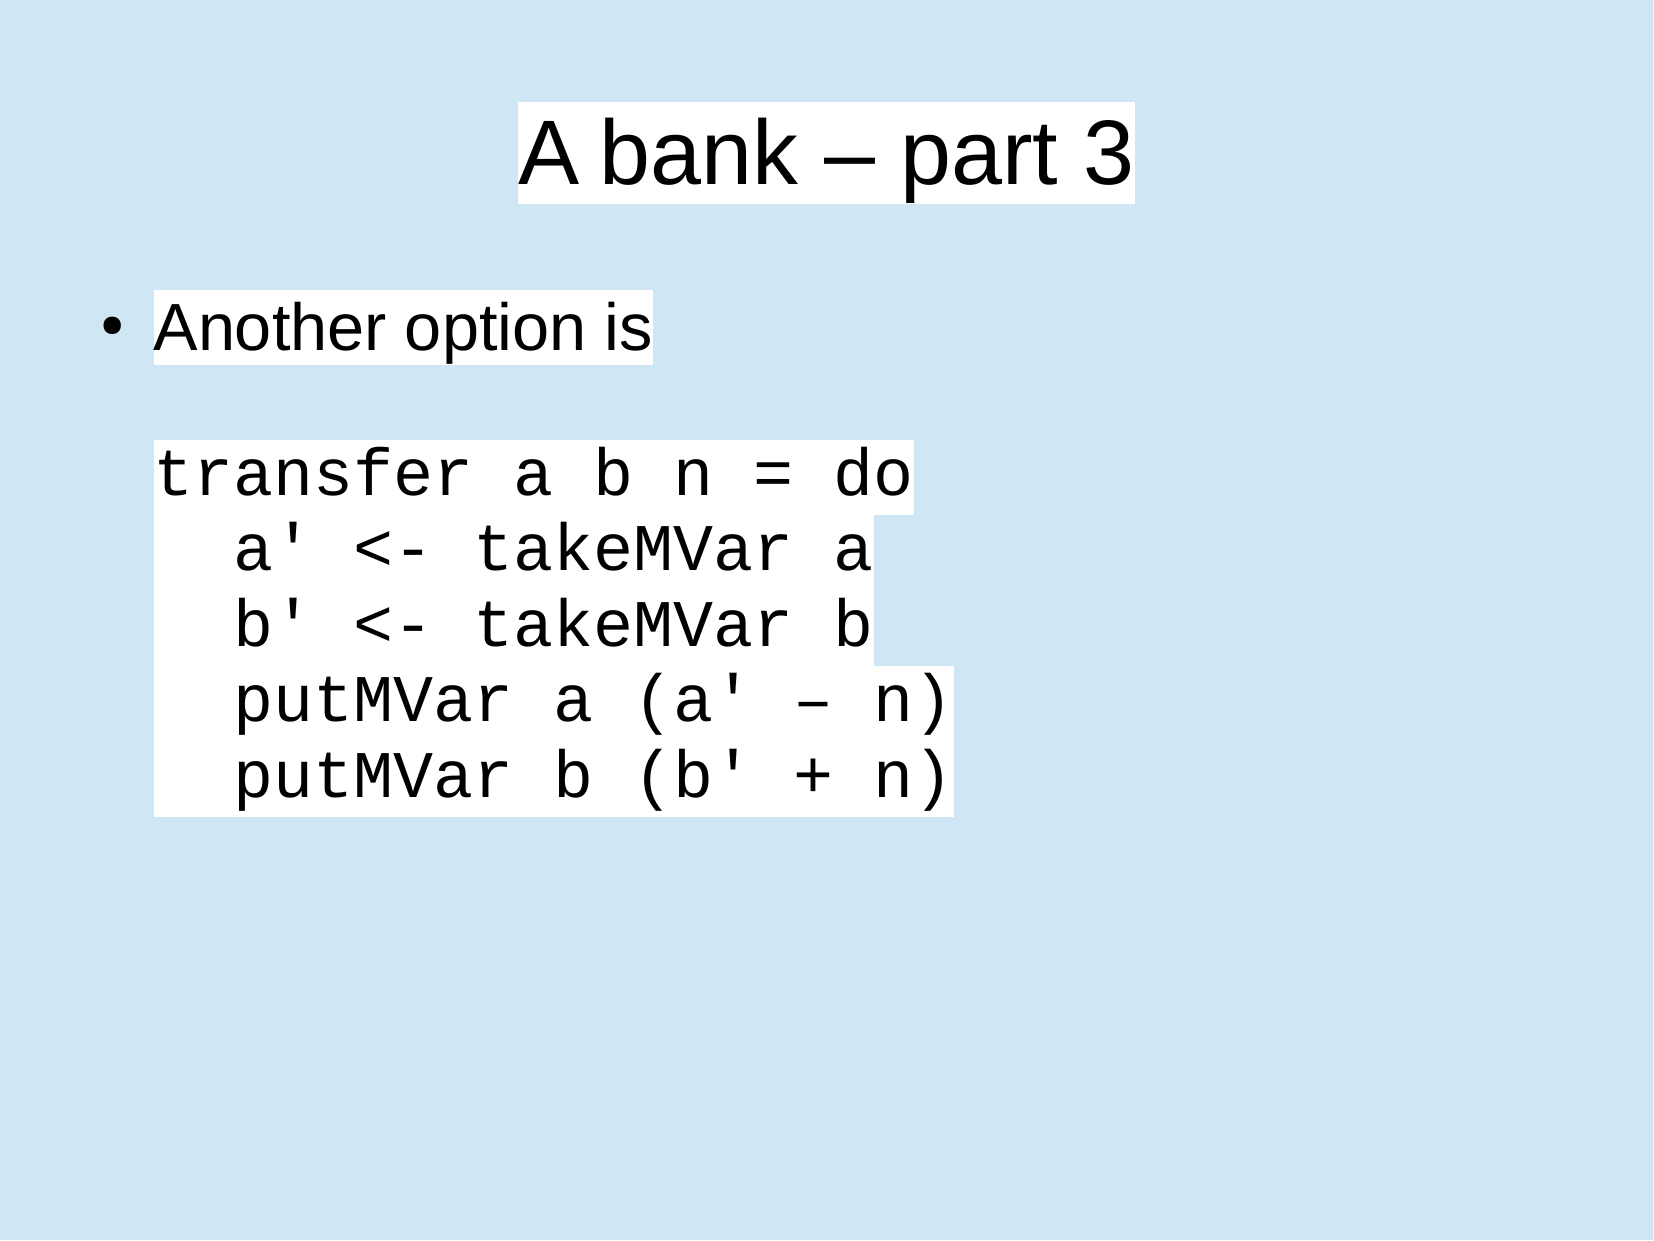

# A bank – part 3
Another option is
transfer a b n = do
 a' <- takeMVar a
 b' <- takeMVar b
 putMVar a (a' – n)
 putMVar b (b' + n)